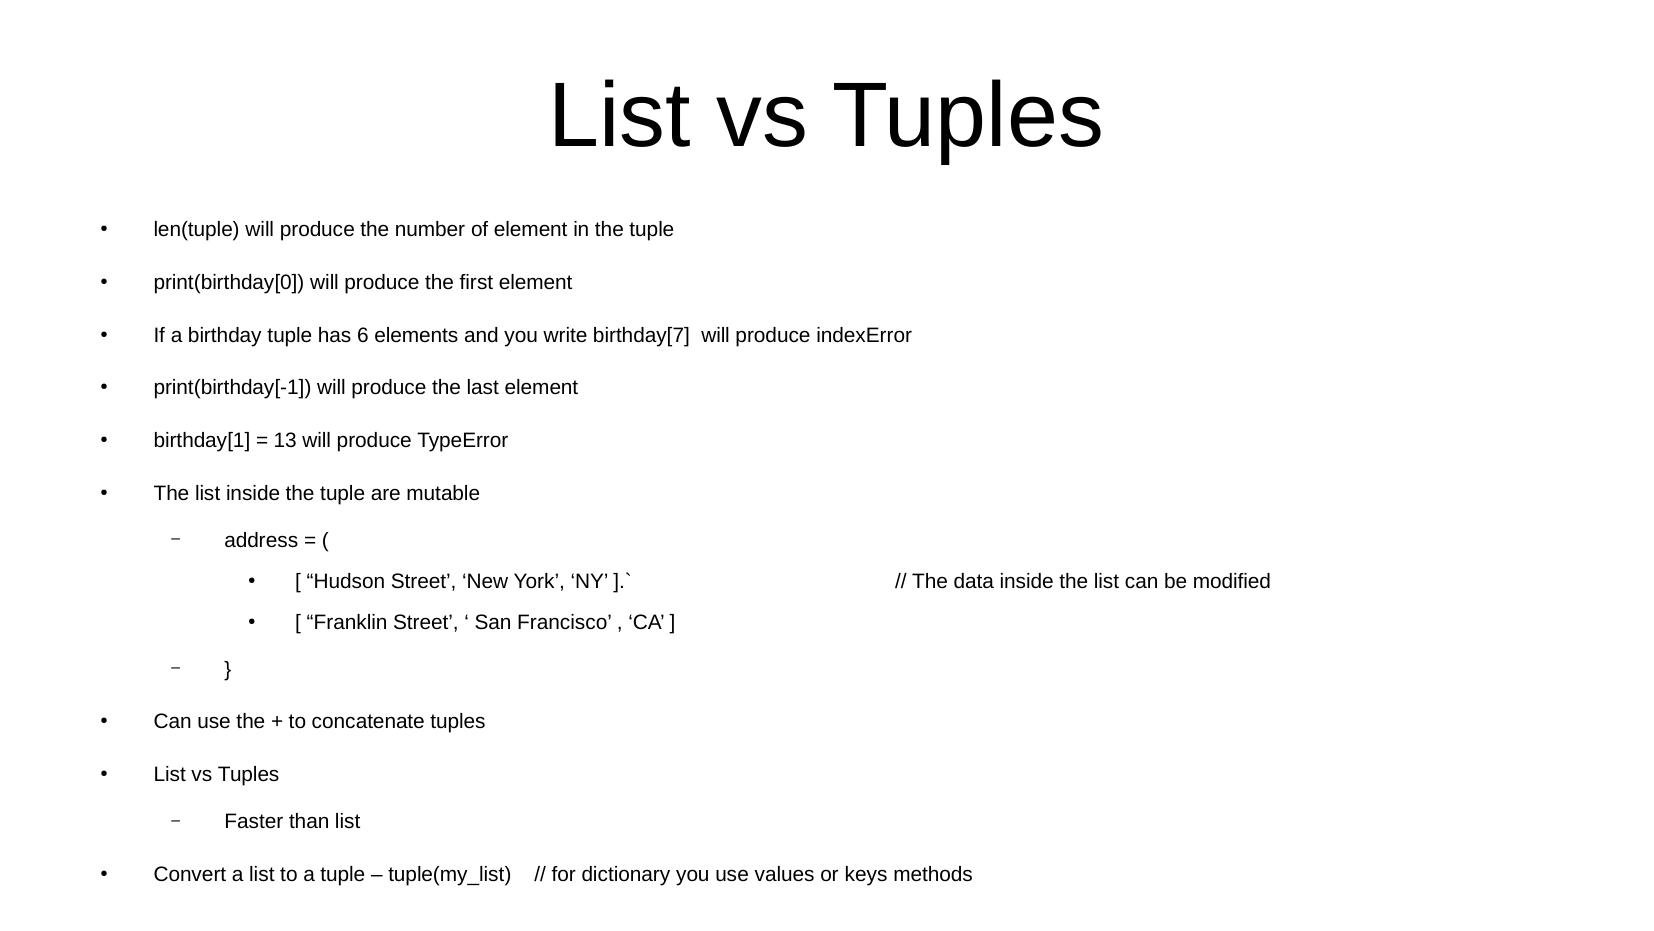

# List vs Tuples
len(tuple) will produce the number of element in the tuple
print(birthday[0]) will produce the first element
If a birthday tuple has 6 elements and you write birthday[7] will produce indexError
print(birthday[-1]) will produce the last element
birthday[1] = 13 will produce TypeError
The list inside the tuple are mutable
address = (
[ “Hudson Street’, ‘New York’, ‘NY’ ].`				// The data inside the list can be modified
[ “Franklin Street’, ‘ San Francisco’ , ‘CA’ ]
}
Can use the + to concatenate tuples
List vs Tuples
Faster than list
Convert a list to a tuple – tuple(my_list) // for dictionary you use values or keys methods